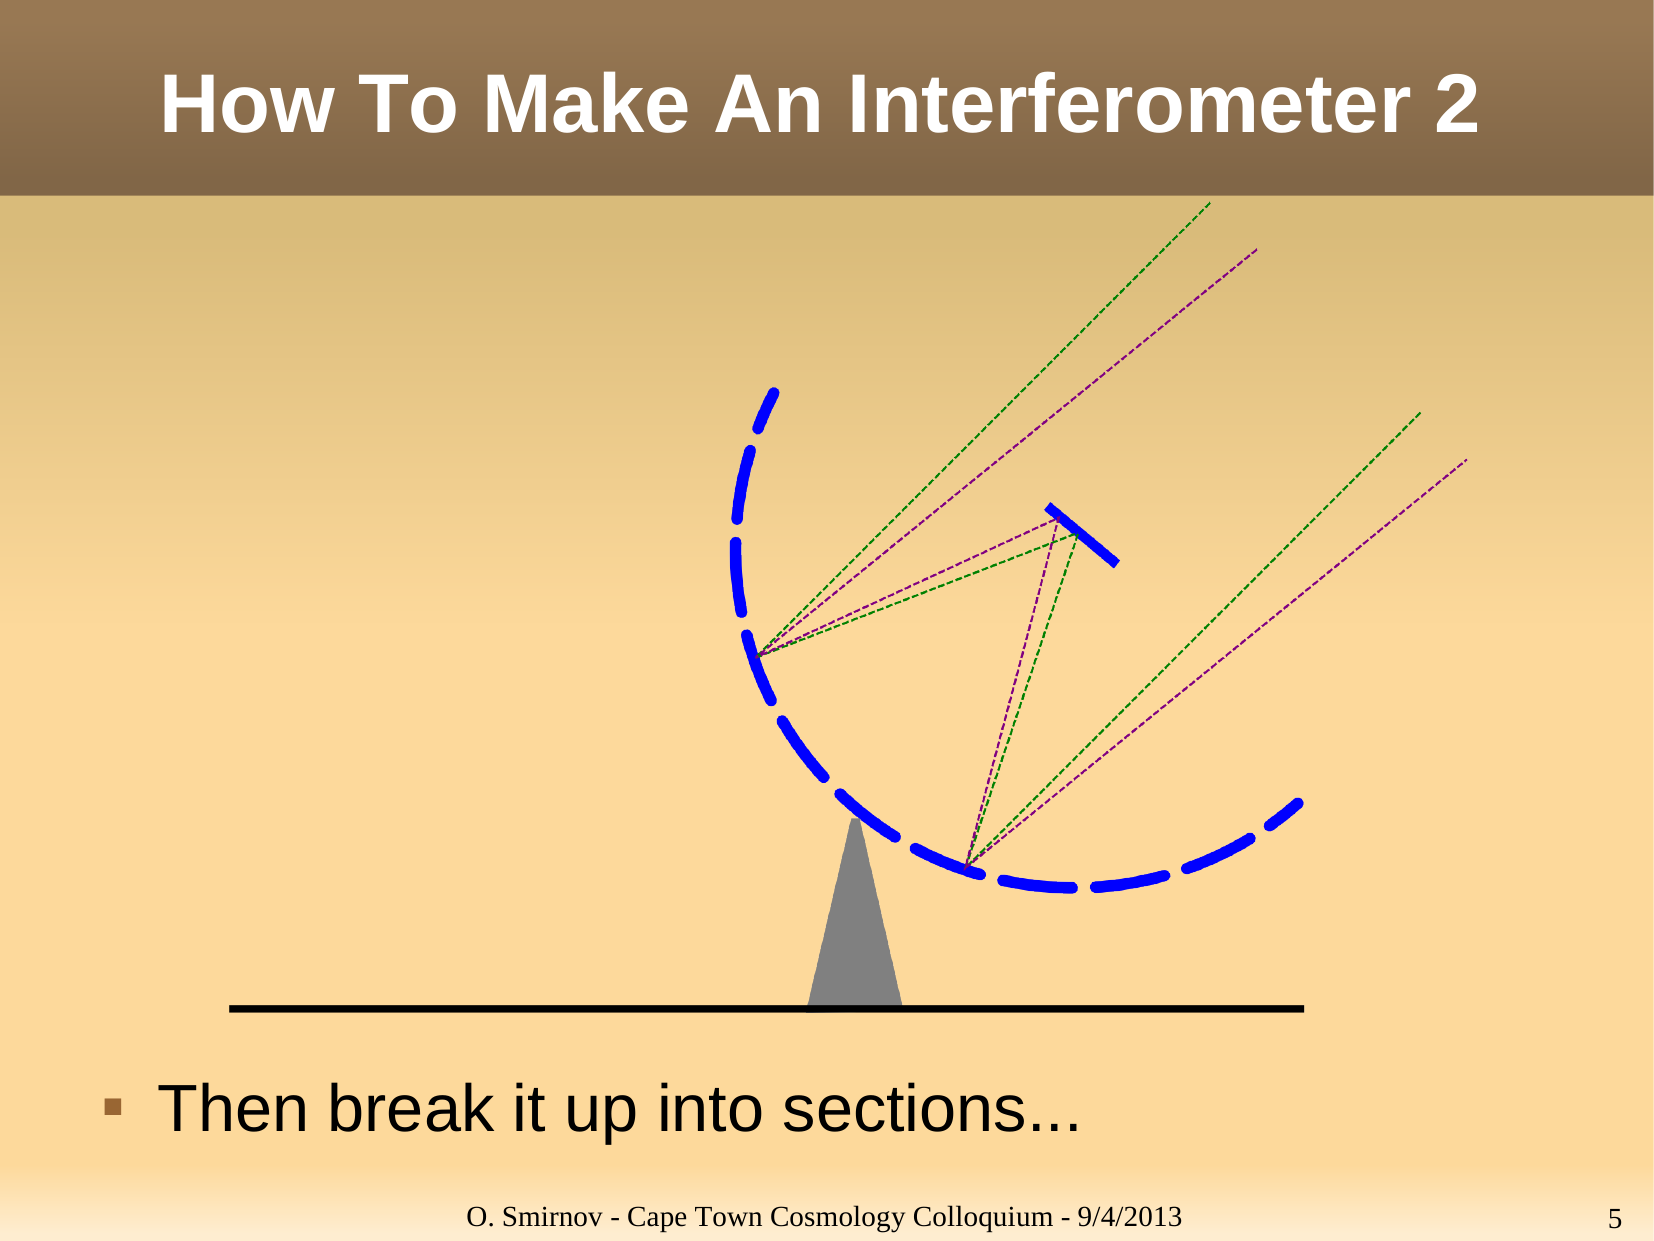

# How To Make An Interferometer 2
Then break it up into sections...
O. Smirnov - Cape Town Cosmology Colloquium - 9/4/2013
5